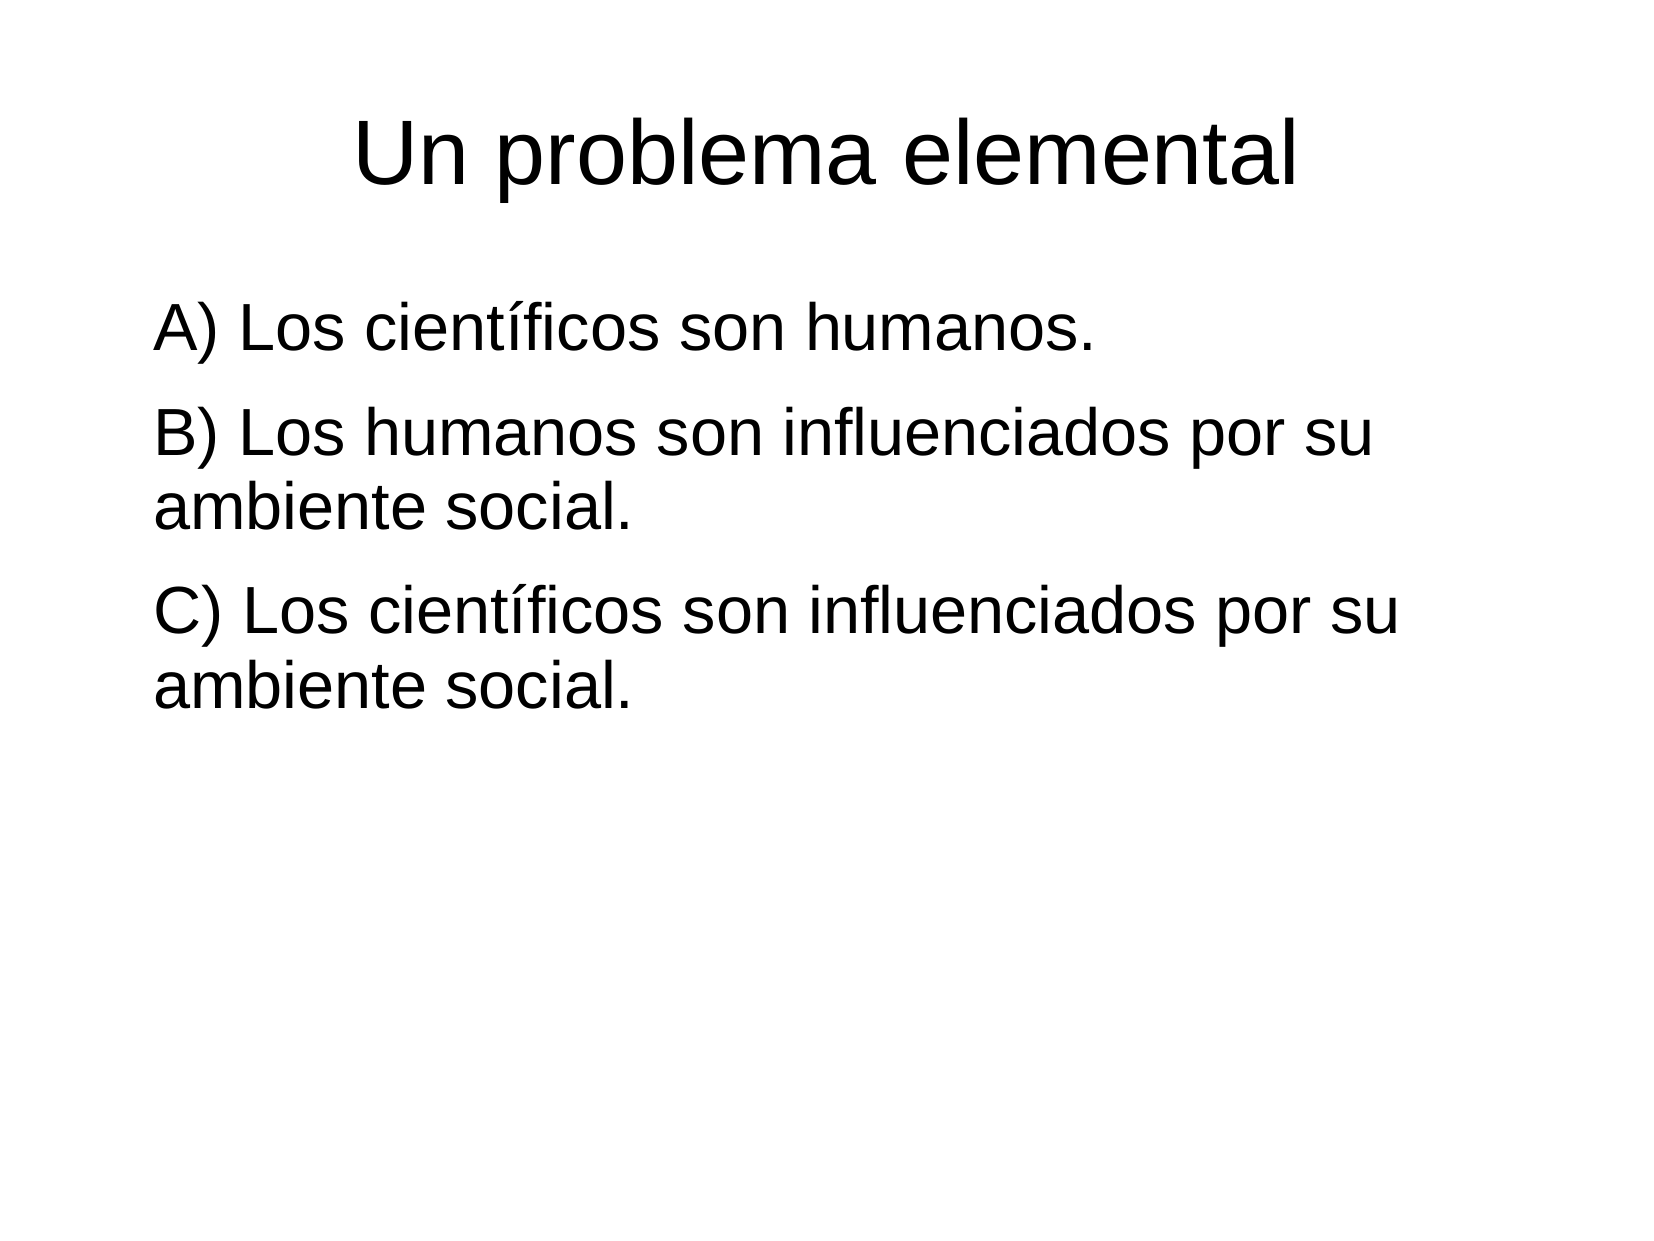

# Un problema elemental
A) Los científicos son humanos.
B) Los humanos son influenciados por su ambiente social.
C) Los científicos son influenciados por su ambiente social.